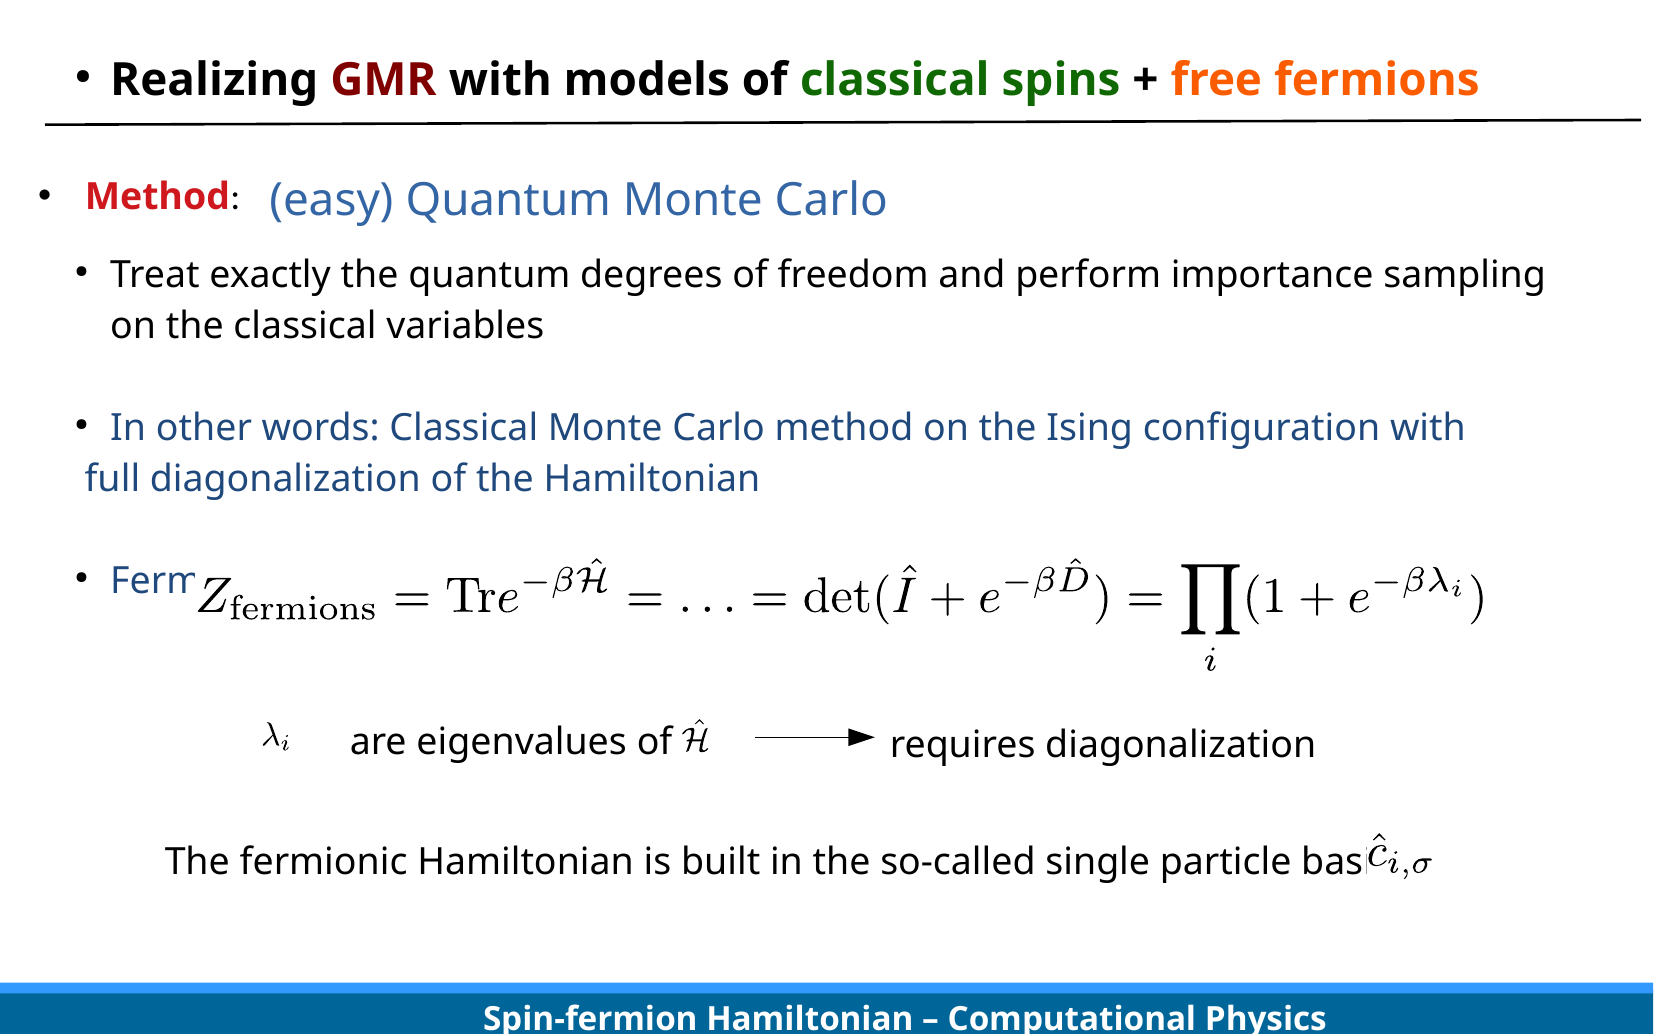

Realizing GMR with models of classical spins + free fermions
(easy) Quantum Monte Carlo
Method:
Treat exactly the quantum degrees of freedom and perform importance sampling
on the classical variables
In other words: Classical Monte Carlo method on the Ising configuration with
 full diagonalization of the Hamiltonian
Fermionic partition function:
are eigenvalues of
requires diagonalization
The fermionic Hamiltonian is built in the so-called single particle basis